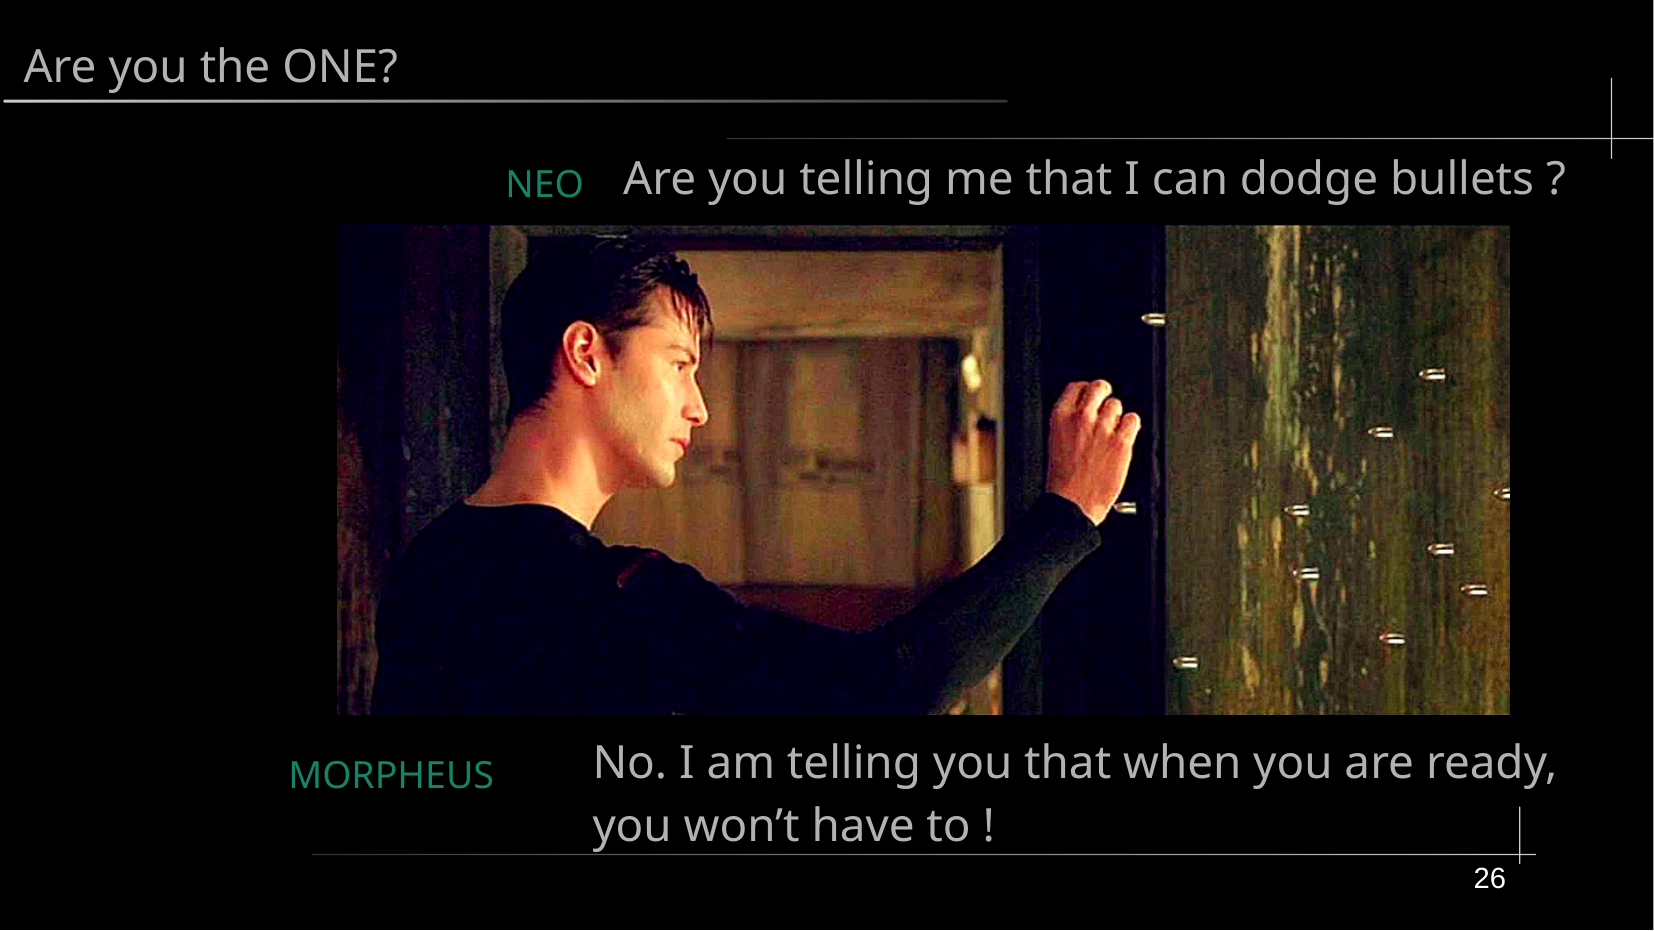

# Are you the ONE?
Are you telling me that I can dodge bullets ?
NEO
No. I am telling you that when you are ready,
you won’t have to !
MORPHEUS
26